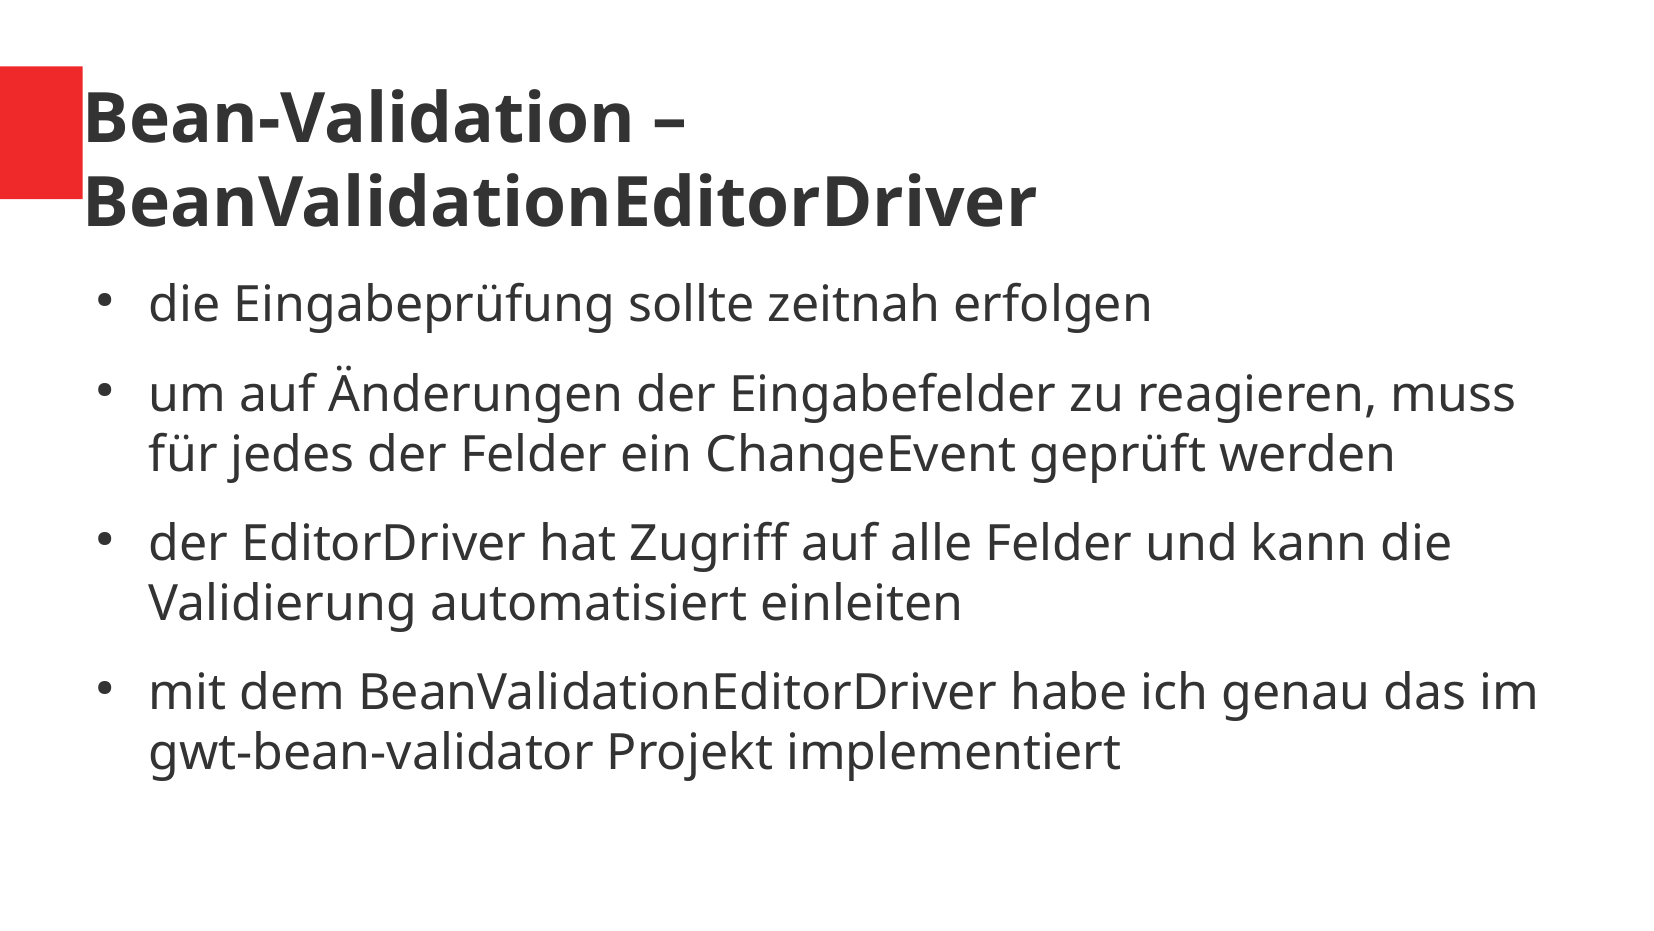

# Bean-Validation – BeanValidationEditorDriver
die Eingabeprüfung sollte zeitnah erfolgen
um auf Änderungen der Eingabefelder zu reagieren, muss für jedes der Felder ein ChangeEvent geprüft werden
der EditorDriver hat Zugriff auf alle Felder und kann die Validierung automatisiert einleiten
mit dem BeanValidationEditorDriver habe ich genau das im gwt-bean-validator Projekt implementiert